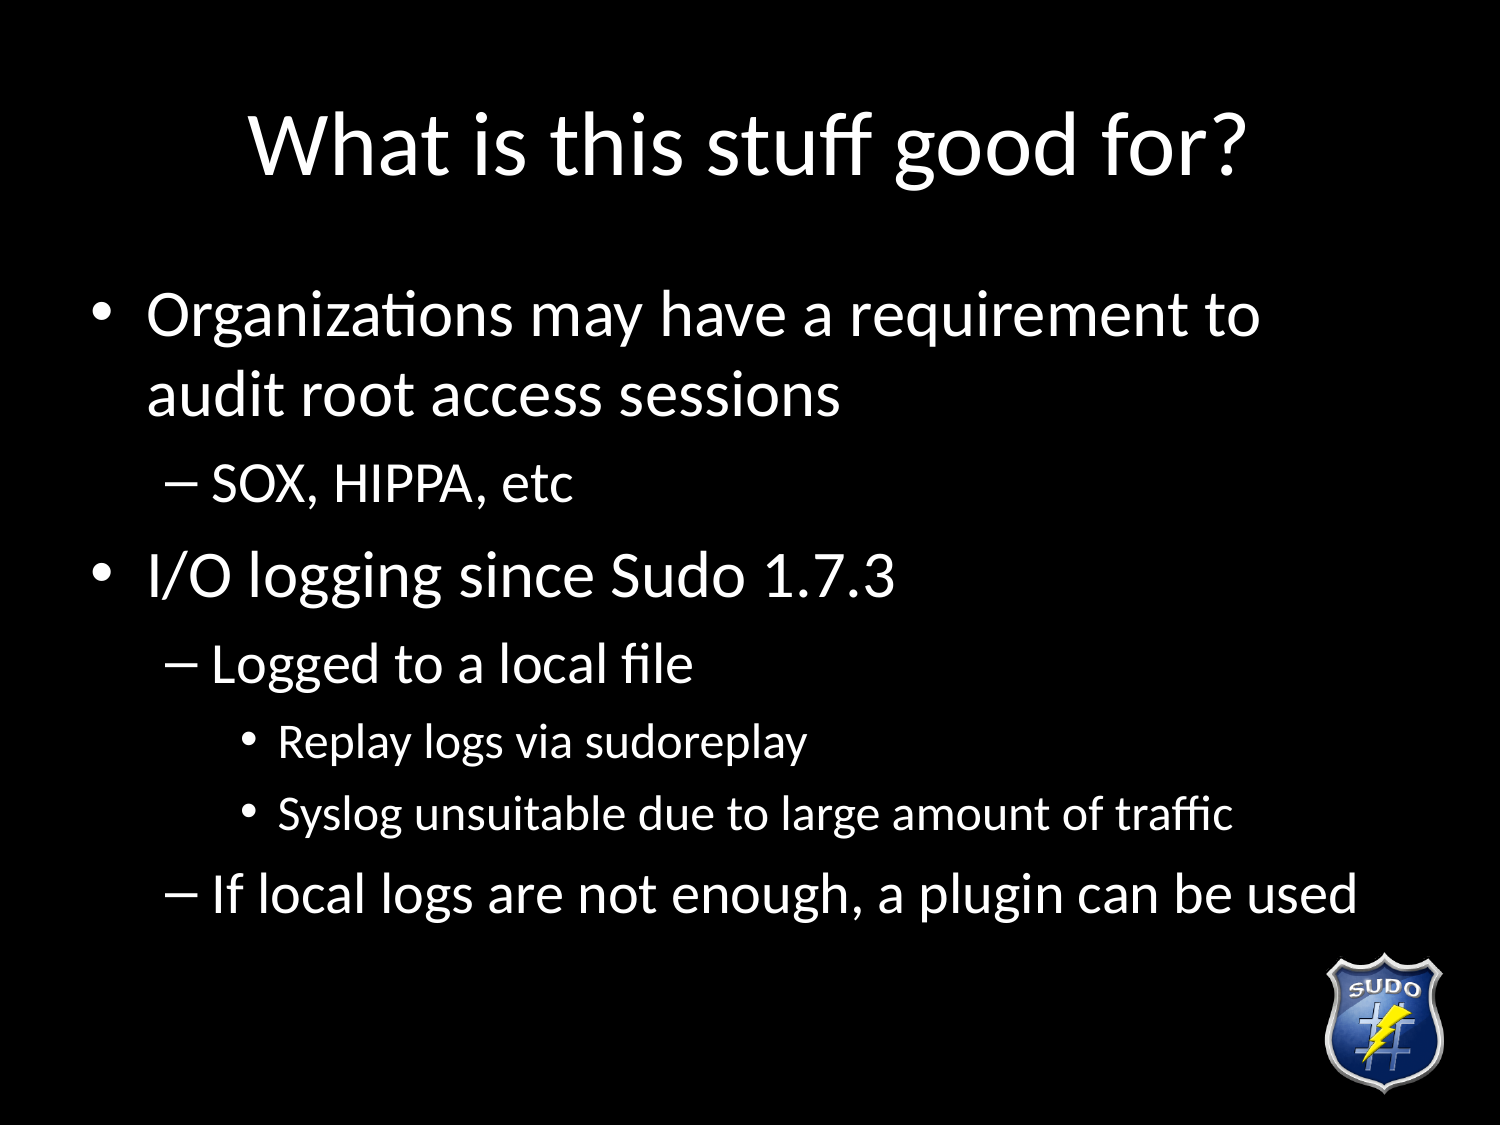

# What is this stuff good for?
Organizations may have a requirement to audit root access sessions
SOX, HIPPA, etc
I/O logging since Sudo 1.7.3
Logged to a local file
Replay logs via sudoreplay
Syslog unsuitable due to large amount of traffic
If local logs are not enough, a plugin can be used